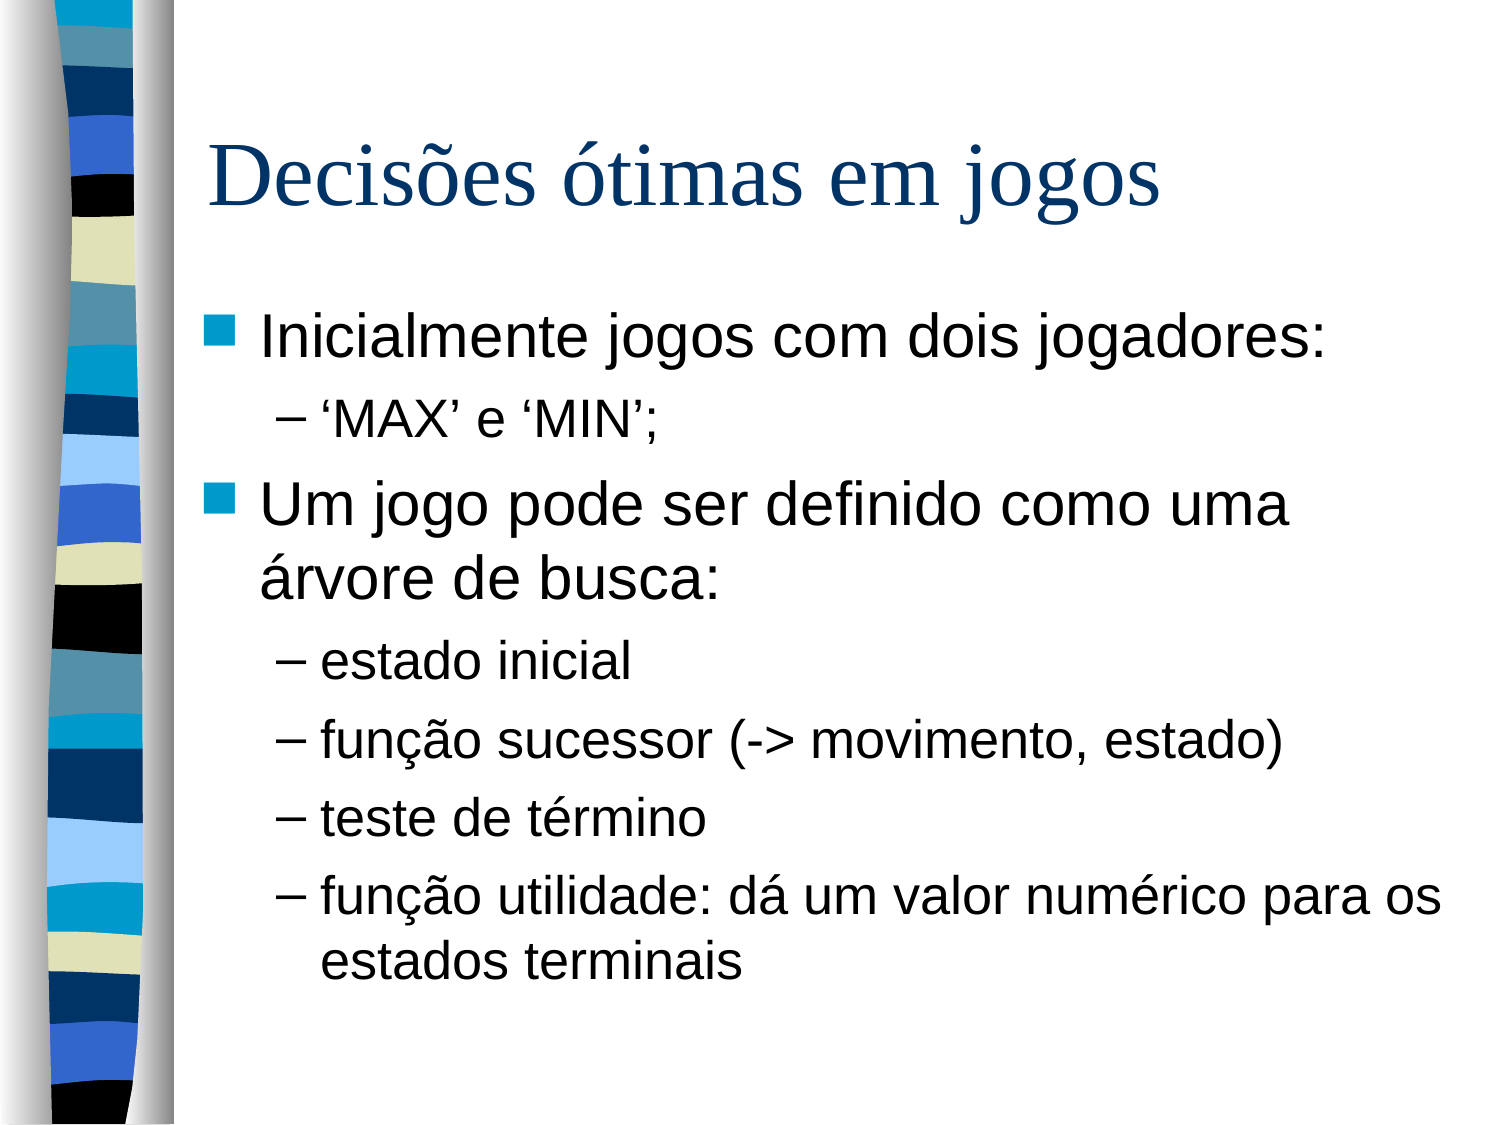

# Decisões ótimas em jogos
Inicialmente jogos com dois jogadores:
‘MAX’ e ‘MIN’;
Um jogo pode ser definido como uma árvore de busca:
estado inicial
função sucessor (-> movimento, estado)
teste de término
função utilidade: dá um valor numérico para os estados terminais